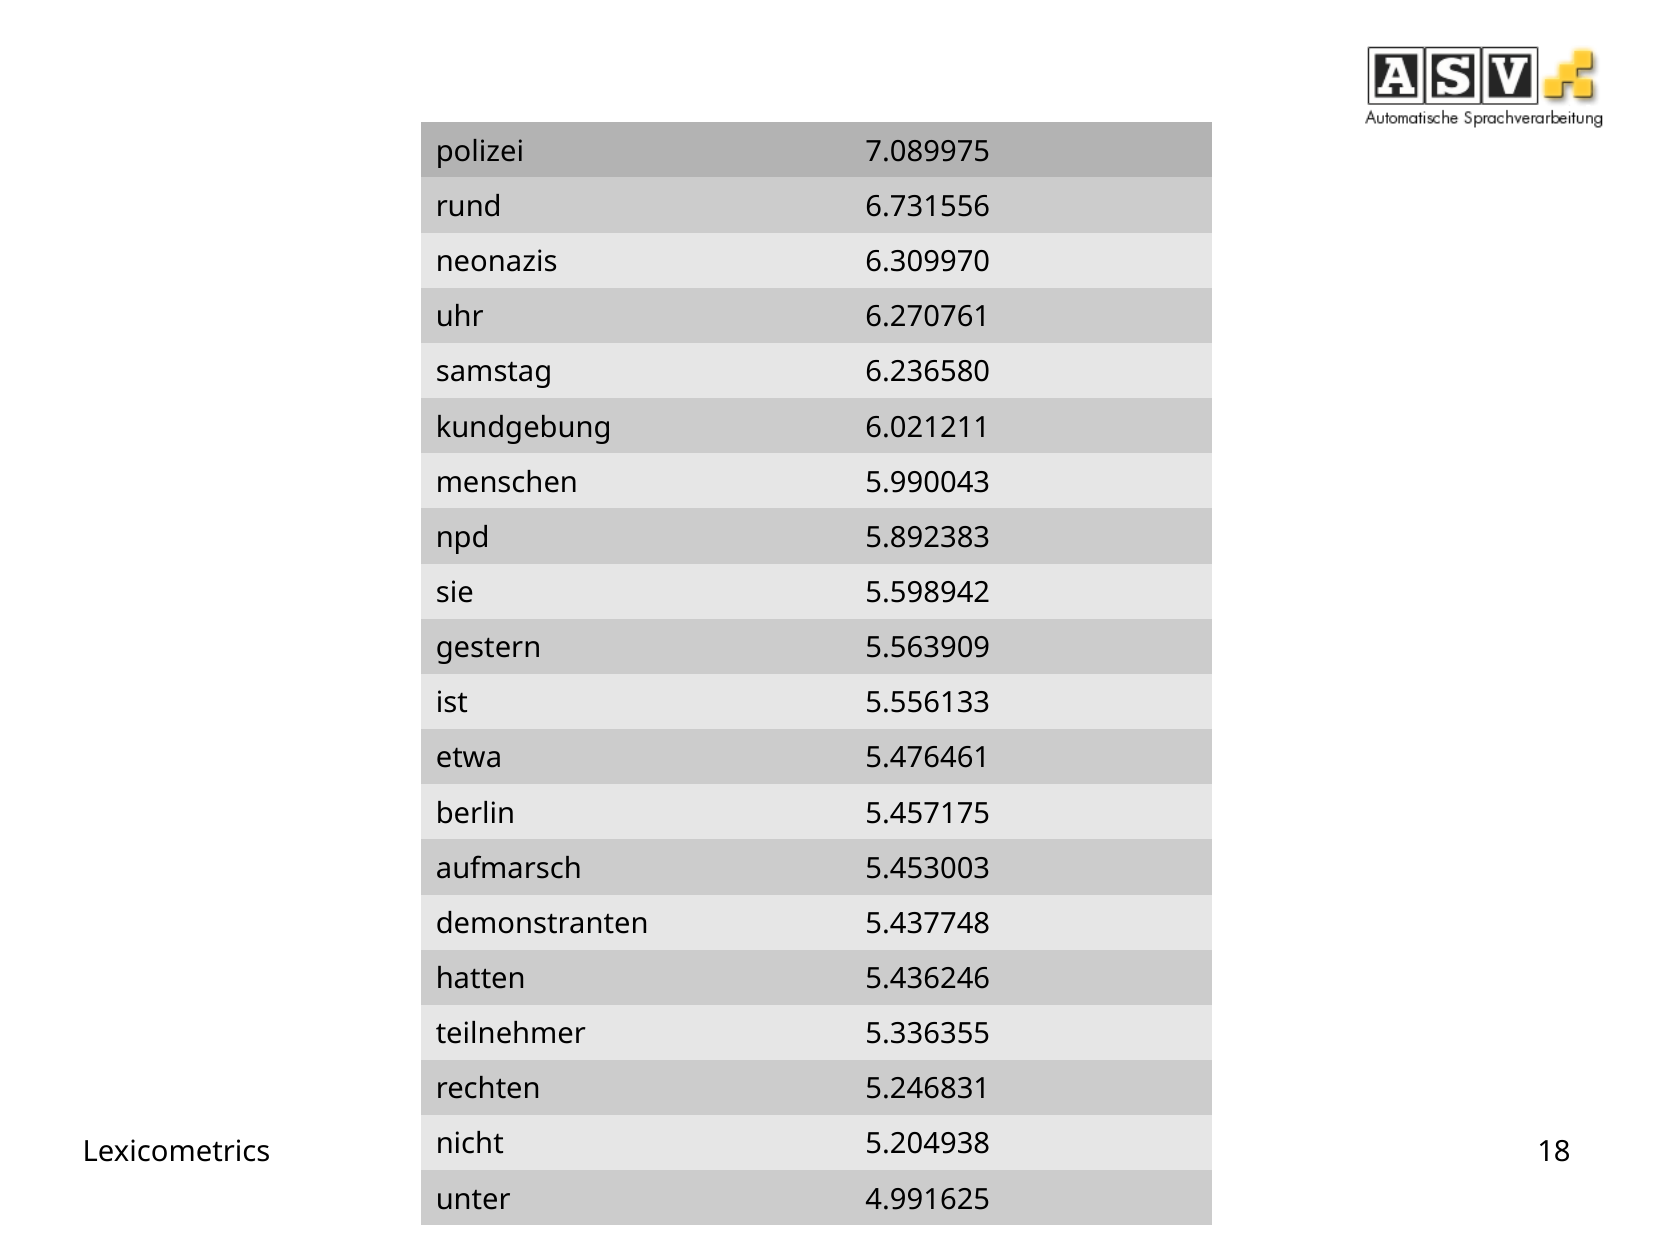

#
| polizei | 7.089975 |
| --- | --- |
| rund | 6.731556 |
| neonazis | 6.309970 |
| uhr | 6.270761 |
| samstag | 6.236580 |
| kundgebung | 6.021211 |
| menschen | 5.990043 |
| npd | 5.892383 |
| sie | 5.598942 |
| gestern | 5.563909 |
| ist | 5.556133 |
| etwa | 5.476461 |
| berlin | 5.457175 |
| aufmarsch | 5.453003 |
| demonstranten | 5.437748 |
| hatten | 5.436246 |
| teilnehmer | 5.336355 |
| rechten | 5.246831 |
| nicht | 5.204938 |
| unter | 4.991625 |
Lexicometrics
18